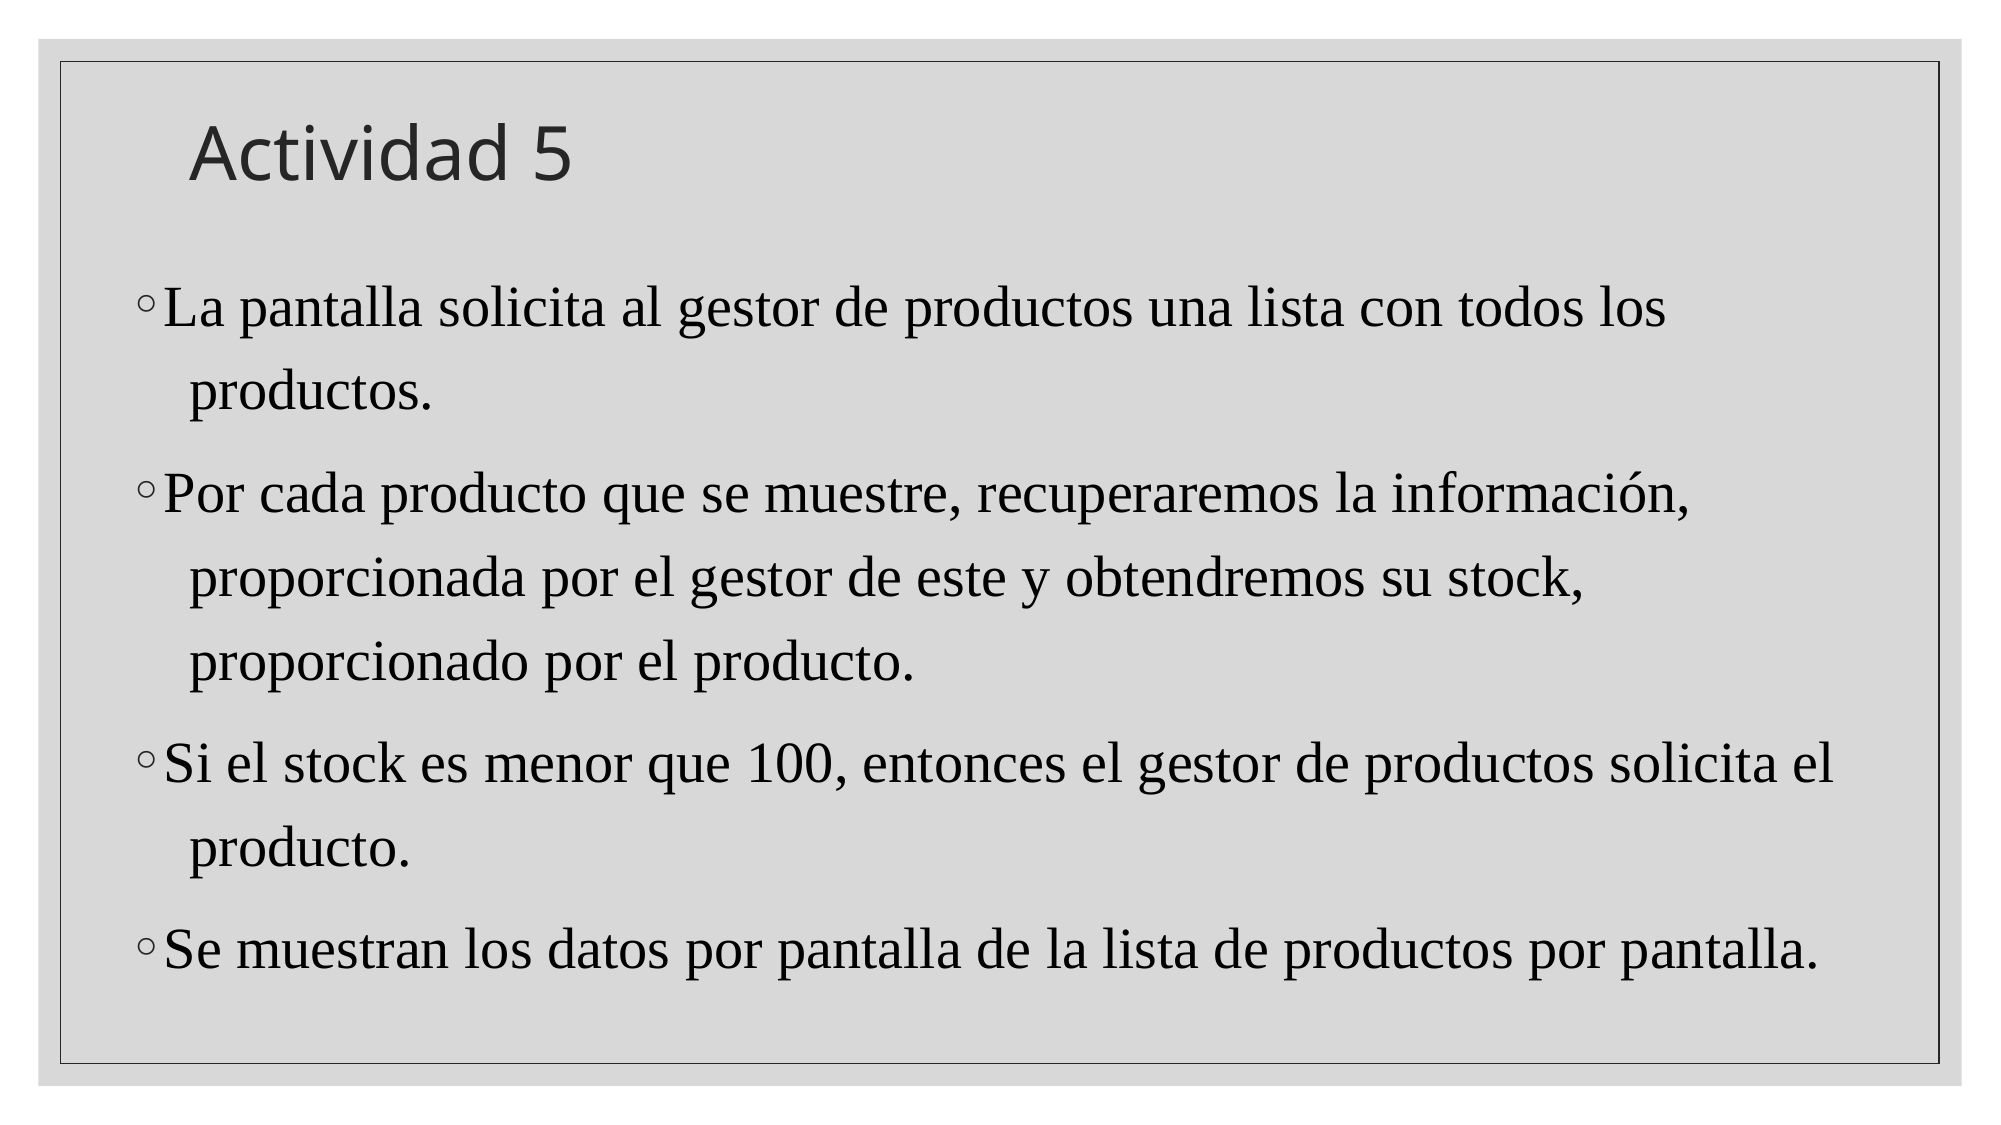

# Actividad 5
La pantalla solicita al gestor de productos una lista con todos los productos.
Por cada producto que se muestre, recuperaremos la información, proporcionada por el gestor de este y obtendremos su stock, proporcionado por el producto.
Si el stock es menor que 100, entonces el gestor de productos solicita el producto.
Se muestran los datos por pantalla de la lista de productos por pantalla.